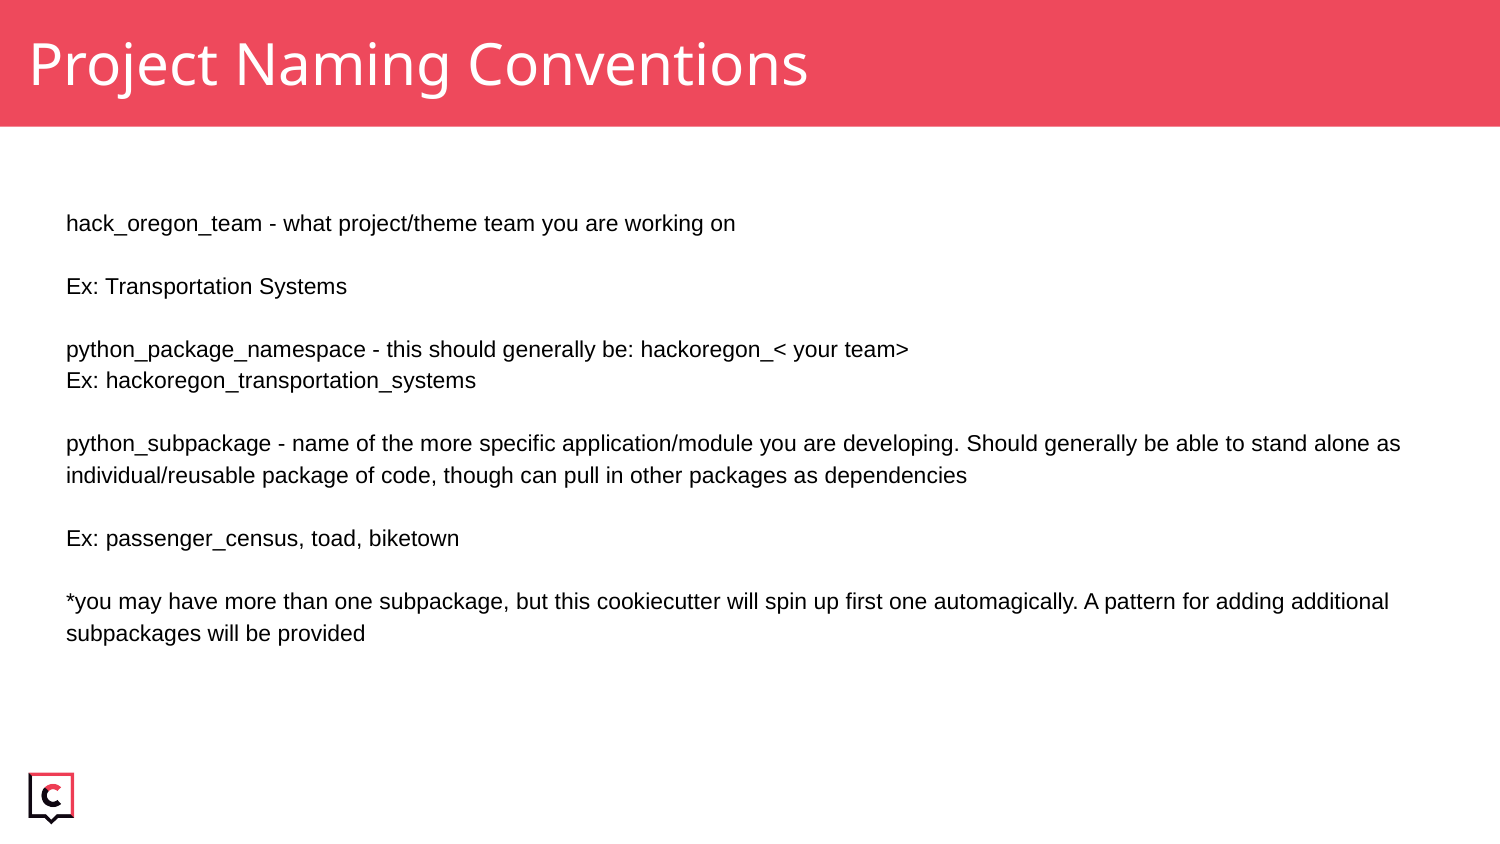

# Project Naming Conventions
hack_oregon_team - what project/theme team you are working on
Ex: Transportation Systems
python_package_namespace - this should generally be: hackoregon_< your team>
Ex: hackoregon_transportation_systems
python_subpackage - name of the more specific application/module you are developing. Should generally be able to stand alone as individual/reusable package of code, though can pull in other packages as dependencies
Ex: passenger_census, toad, biketown
*you may have more than one subpackage, but this cookiecutter will spin up first one automagically. A pattern for adding additional subpackages will be provided